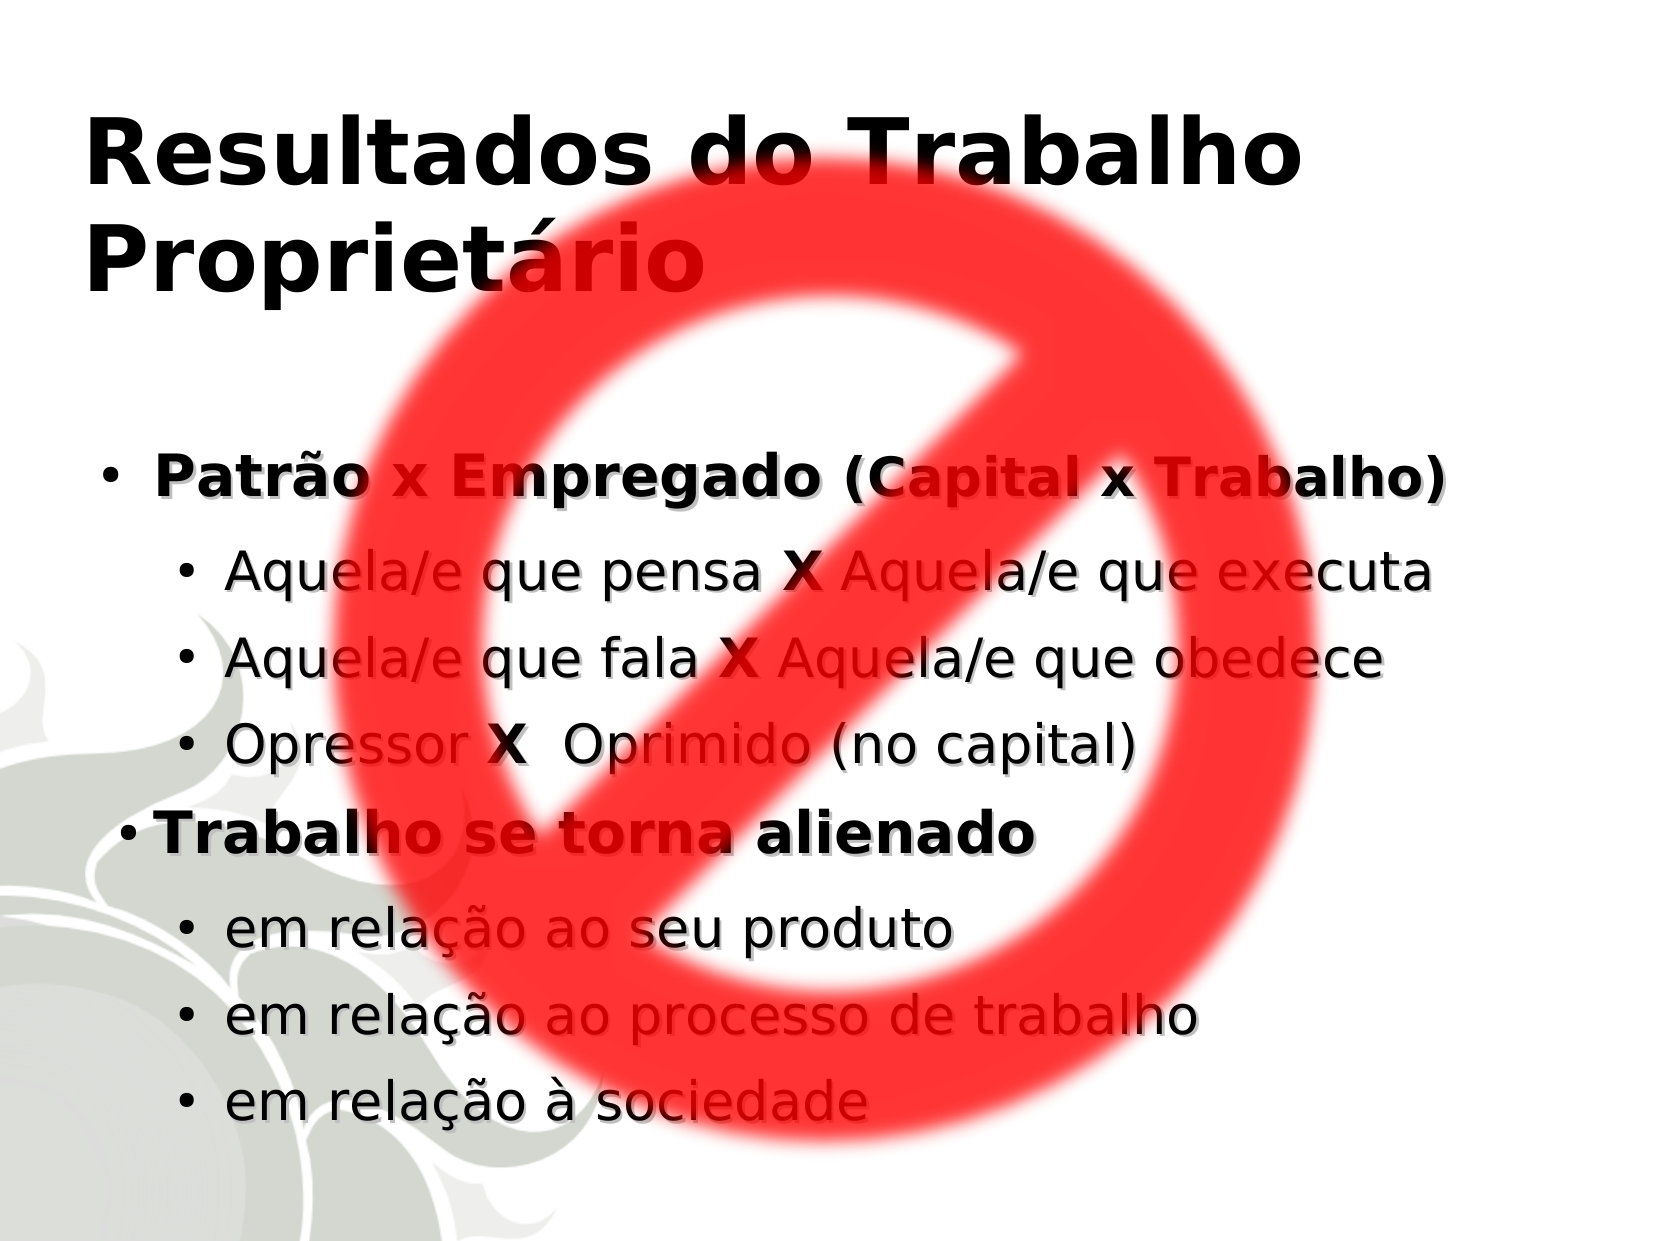

# Resultados do Trabalho Proprietário
Patrão x Empregado (Capital x Trabalho)
Aquela/e que pensa X Aquela/e que executa
Aquela/e que fala X Aquela/e que obedece
Opressor X Oprimido (no capital)
Trabalho se torna alienado
em relação ao seu produto
em relação ao processo de trabalho
em relação à sociedade